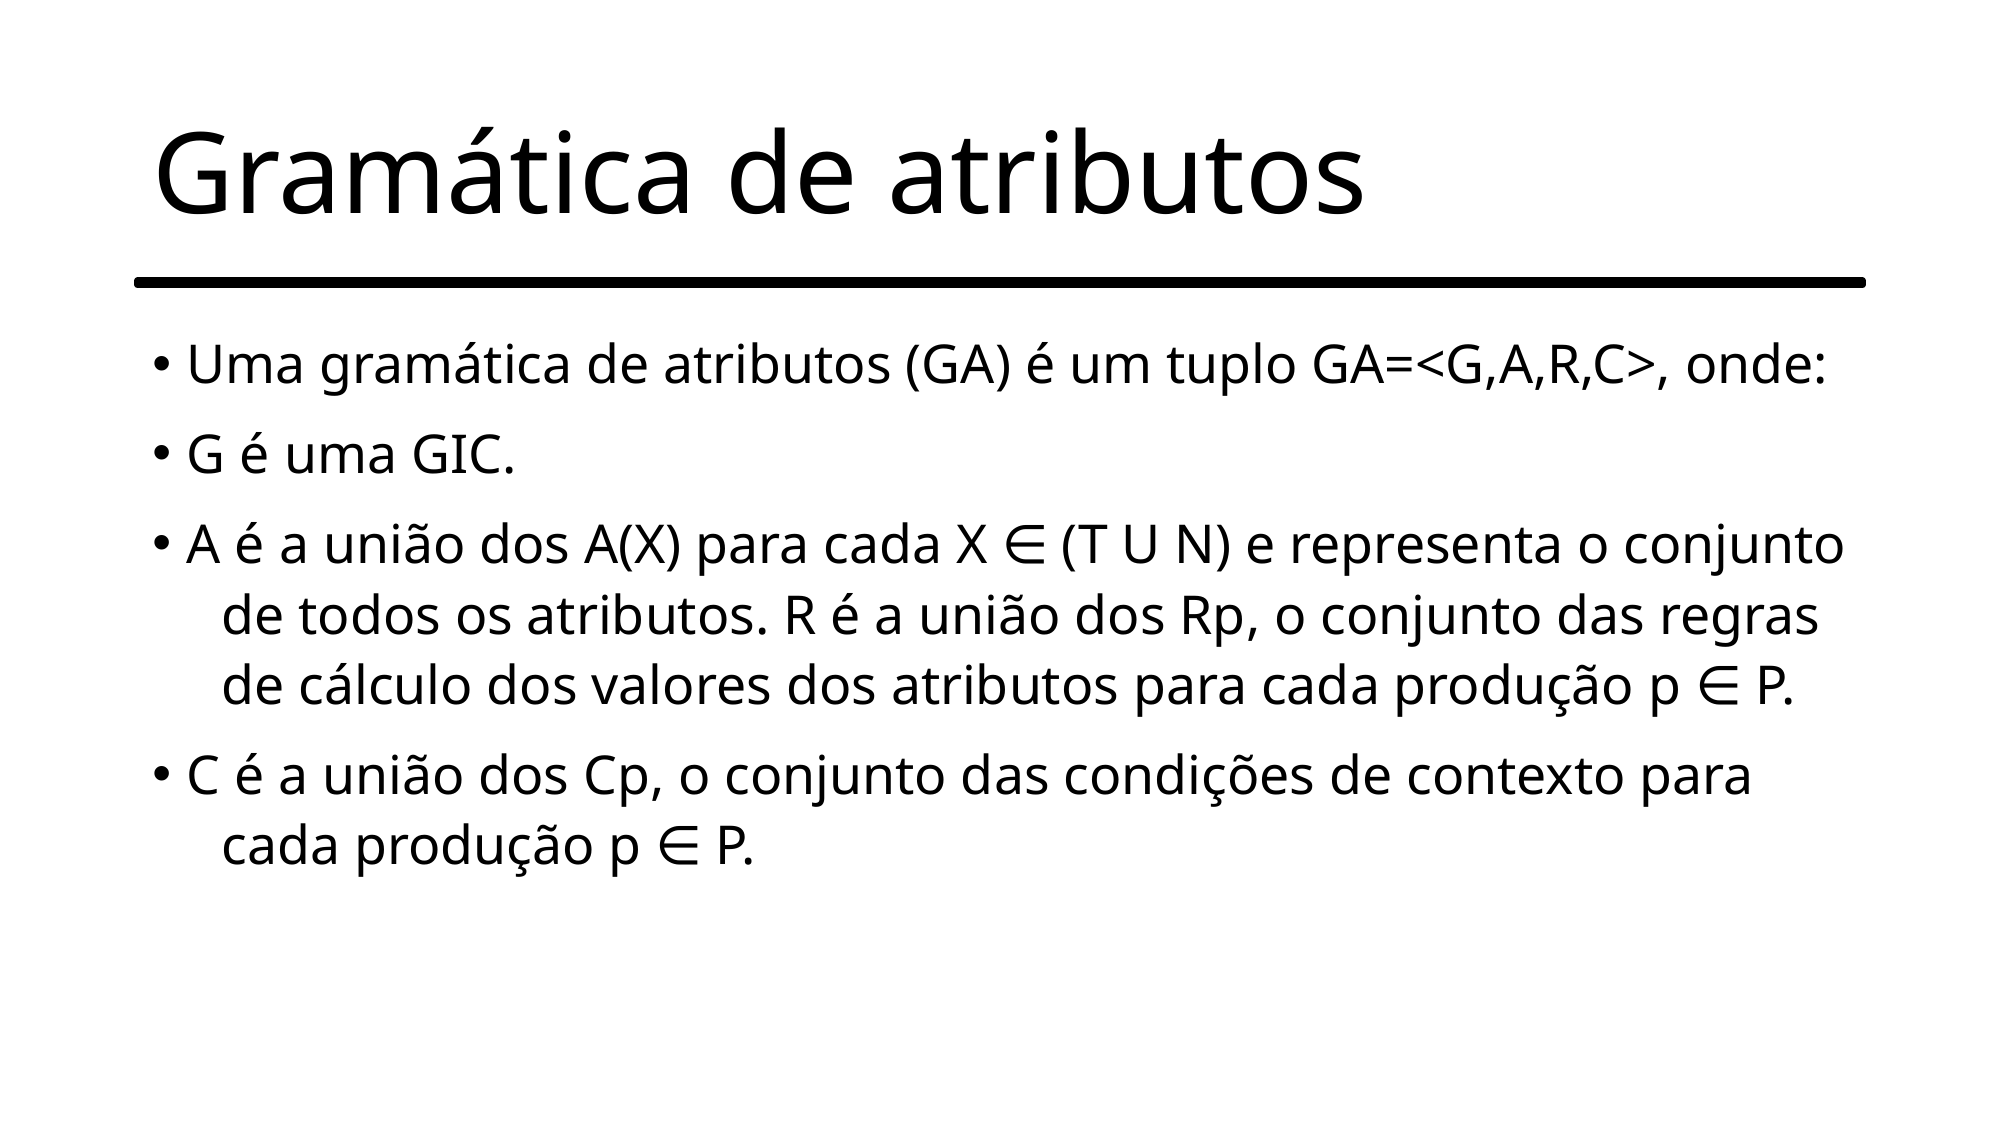

# Gramática de atributos
Uma gramática de atributos (GA) é um tuplo GA=<G,A,R,C>, onde:
G é uma GIC.
A é a união dos A(X) para cada X ∈ (T U N) e representa o conjunto de todos os atributos. R é a união dos Rp, o conjunto das regras de cálculo dos valores dos atributos para cada produção p ∈ P.
C é a união dos Cp, o conjunto das condições de contexto para cada produção p ∈ P.